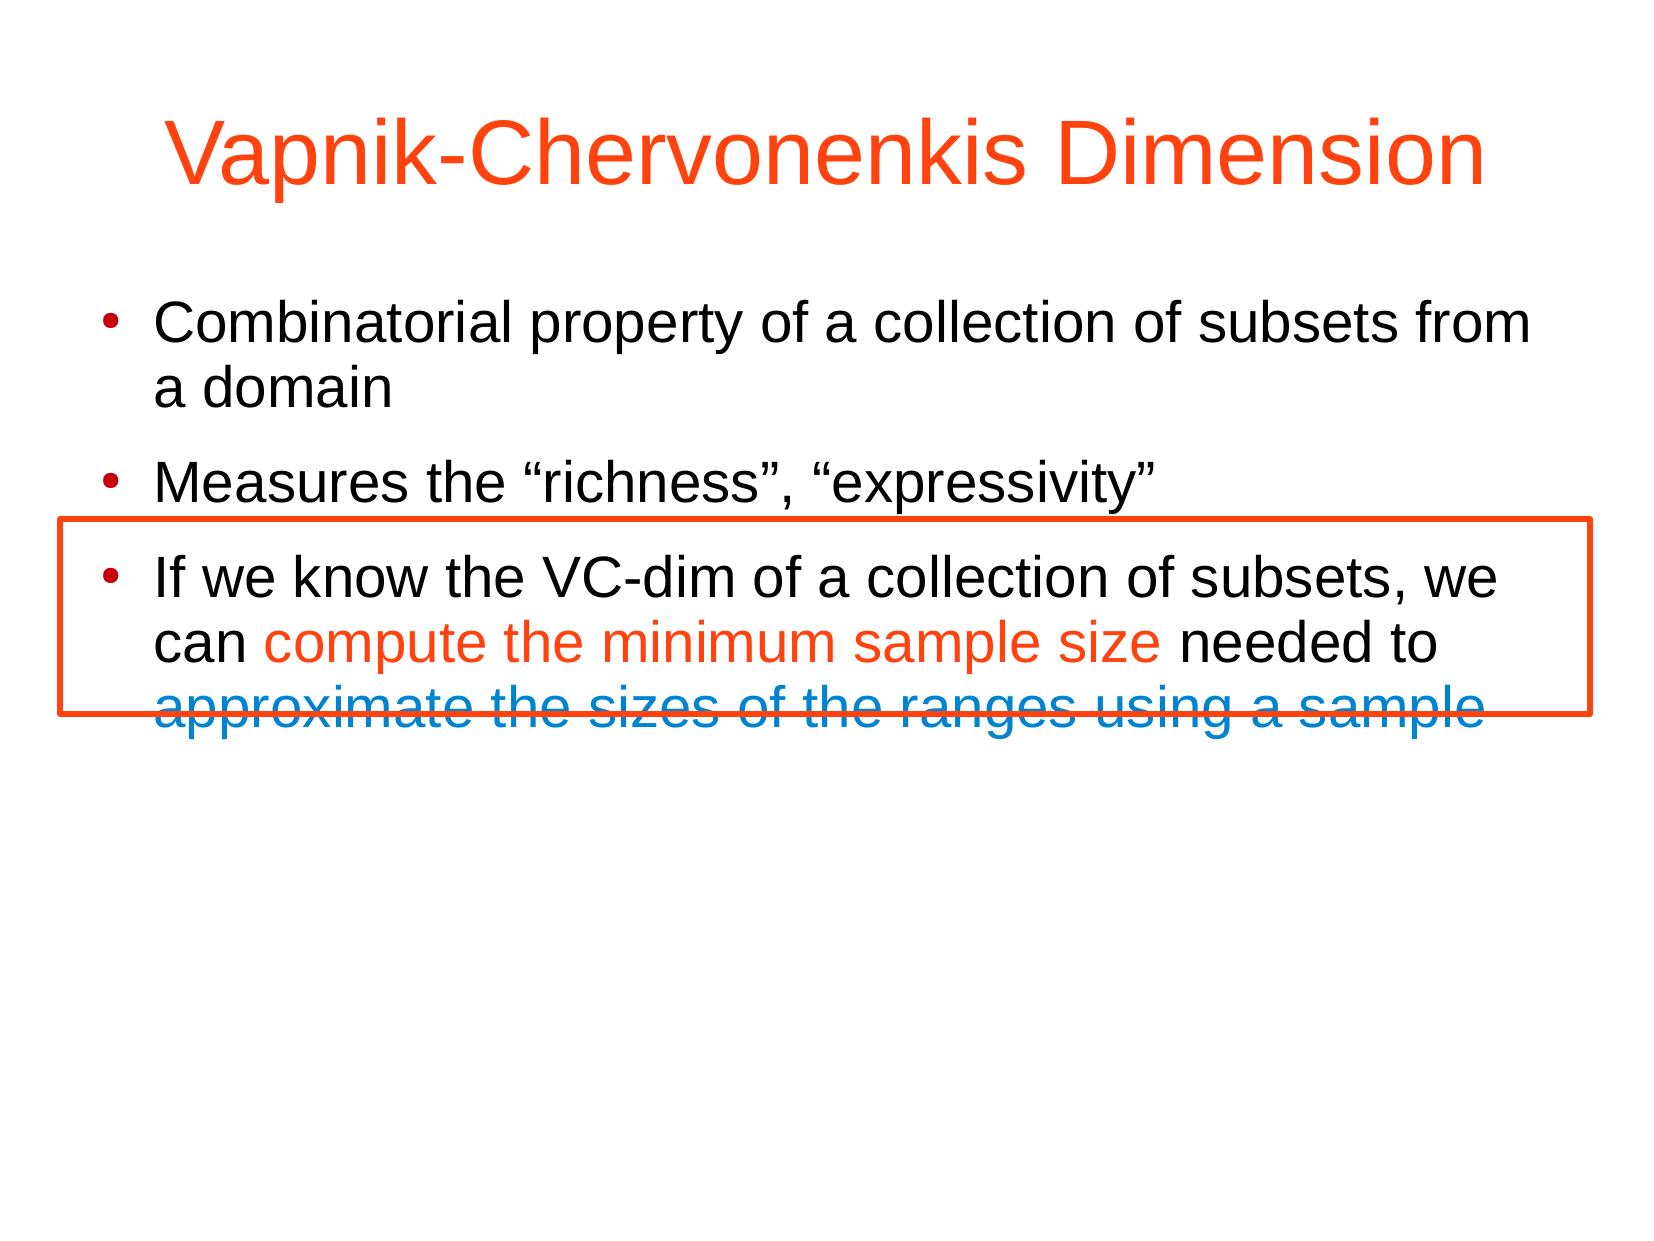

# Vapnik-Chervonenkis Dimension
Combinatorial property of a collection of subsets from a domain
Measures the “richness”, “expressivity”
If we know the VC-dim of a collection of subsets, we can compute the minimum sample size needed to approximate the sizes of the ranges using a sample